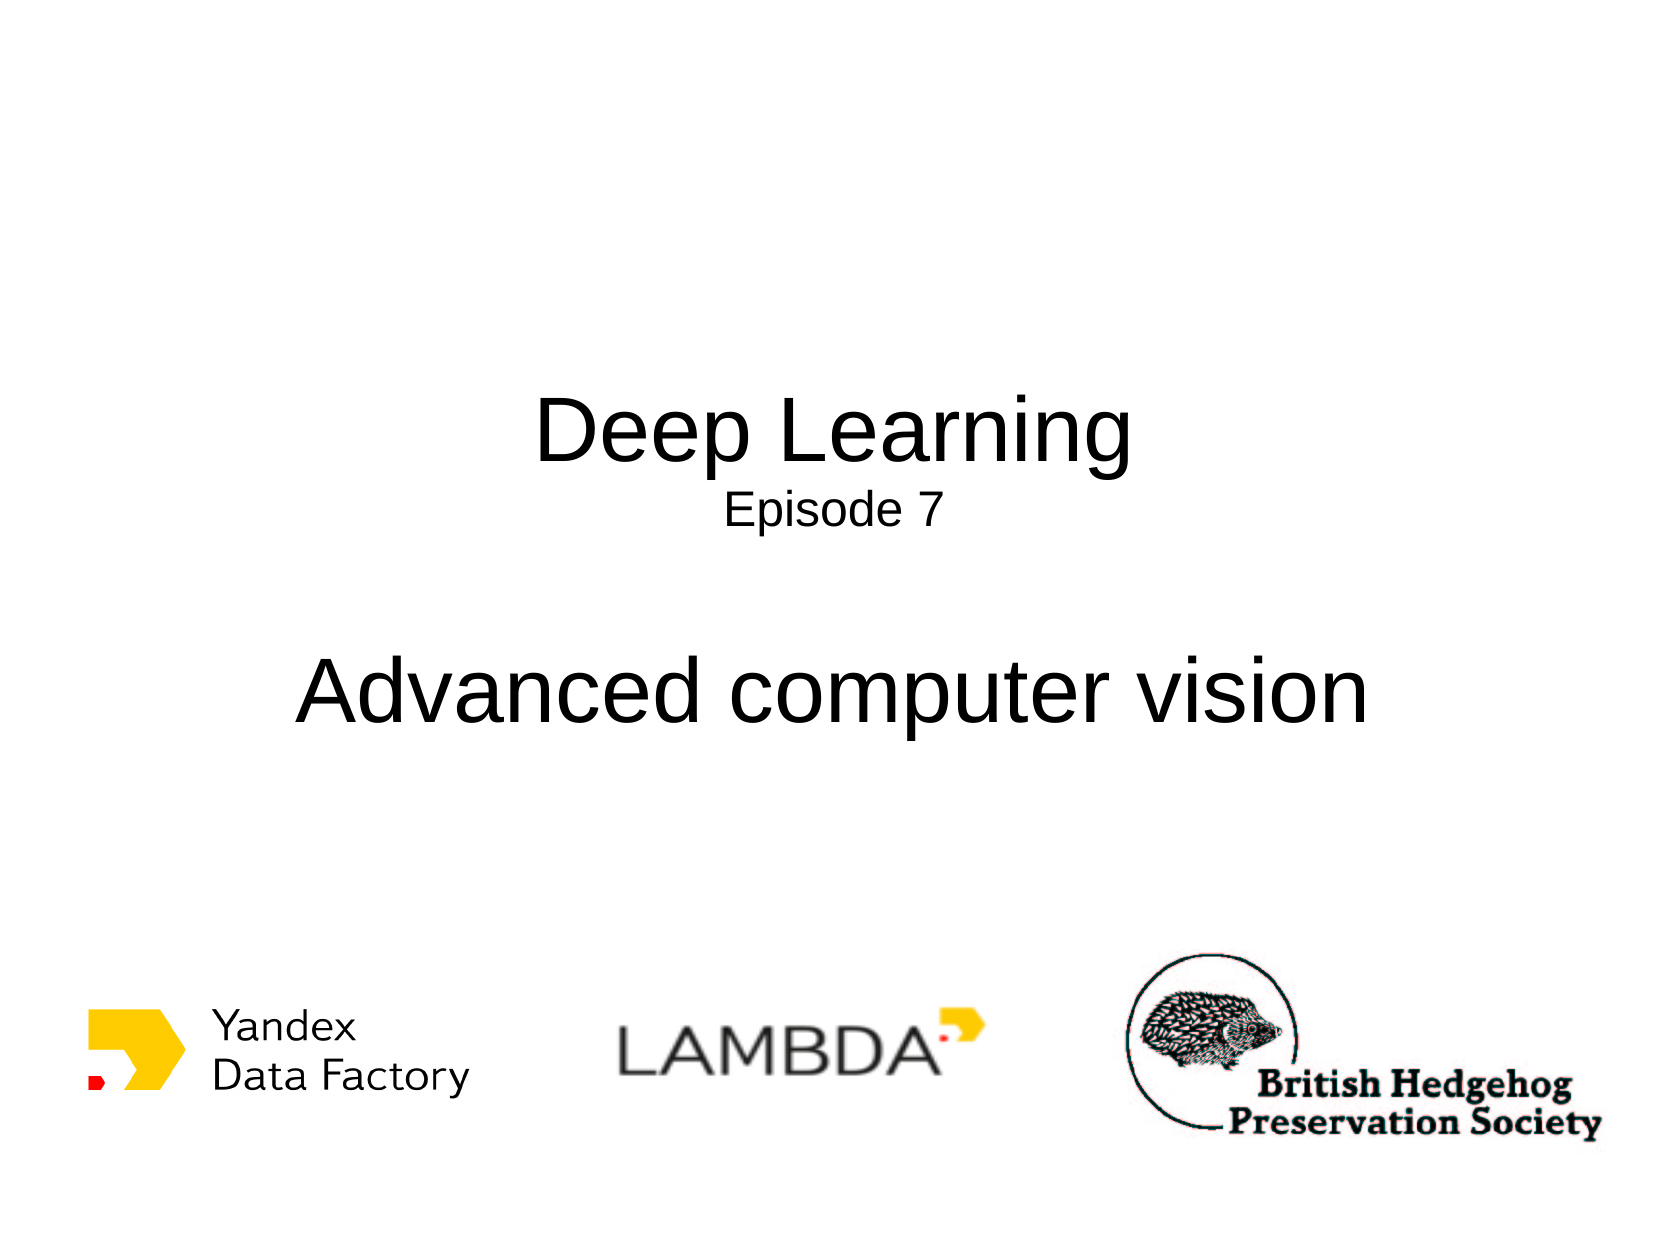

# Deep Learning Episode 7 Advanced computer vision
1